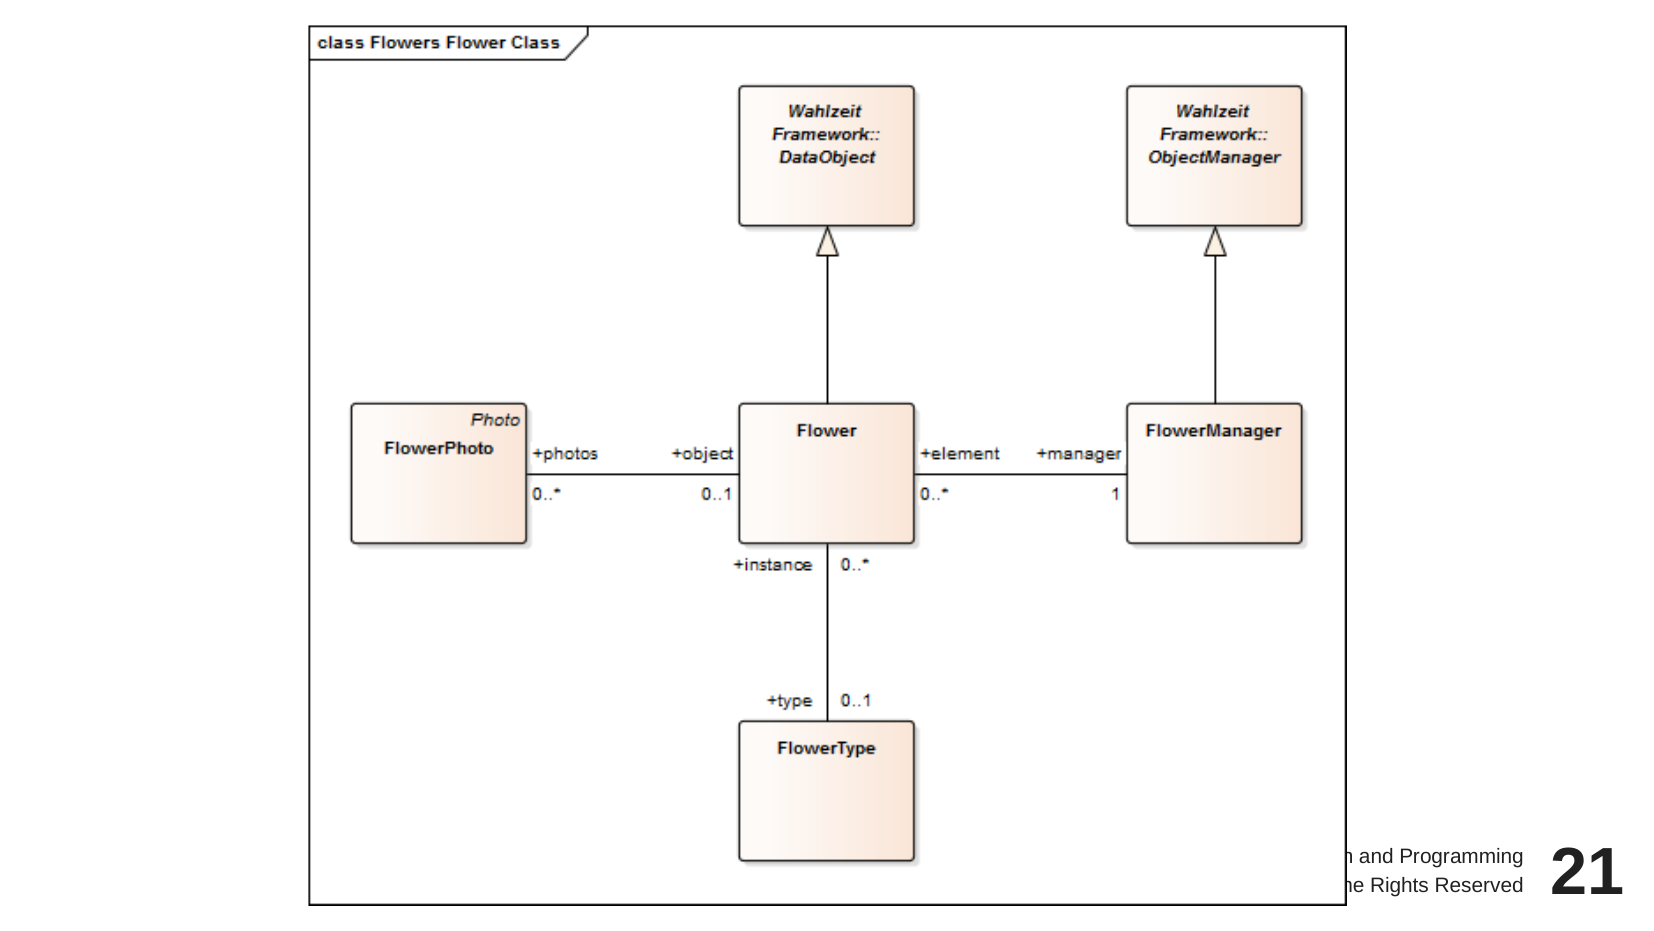

Advanced Design and Programming
21
© 2022 Dirk Riehle - Some Rights Reserved